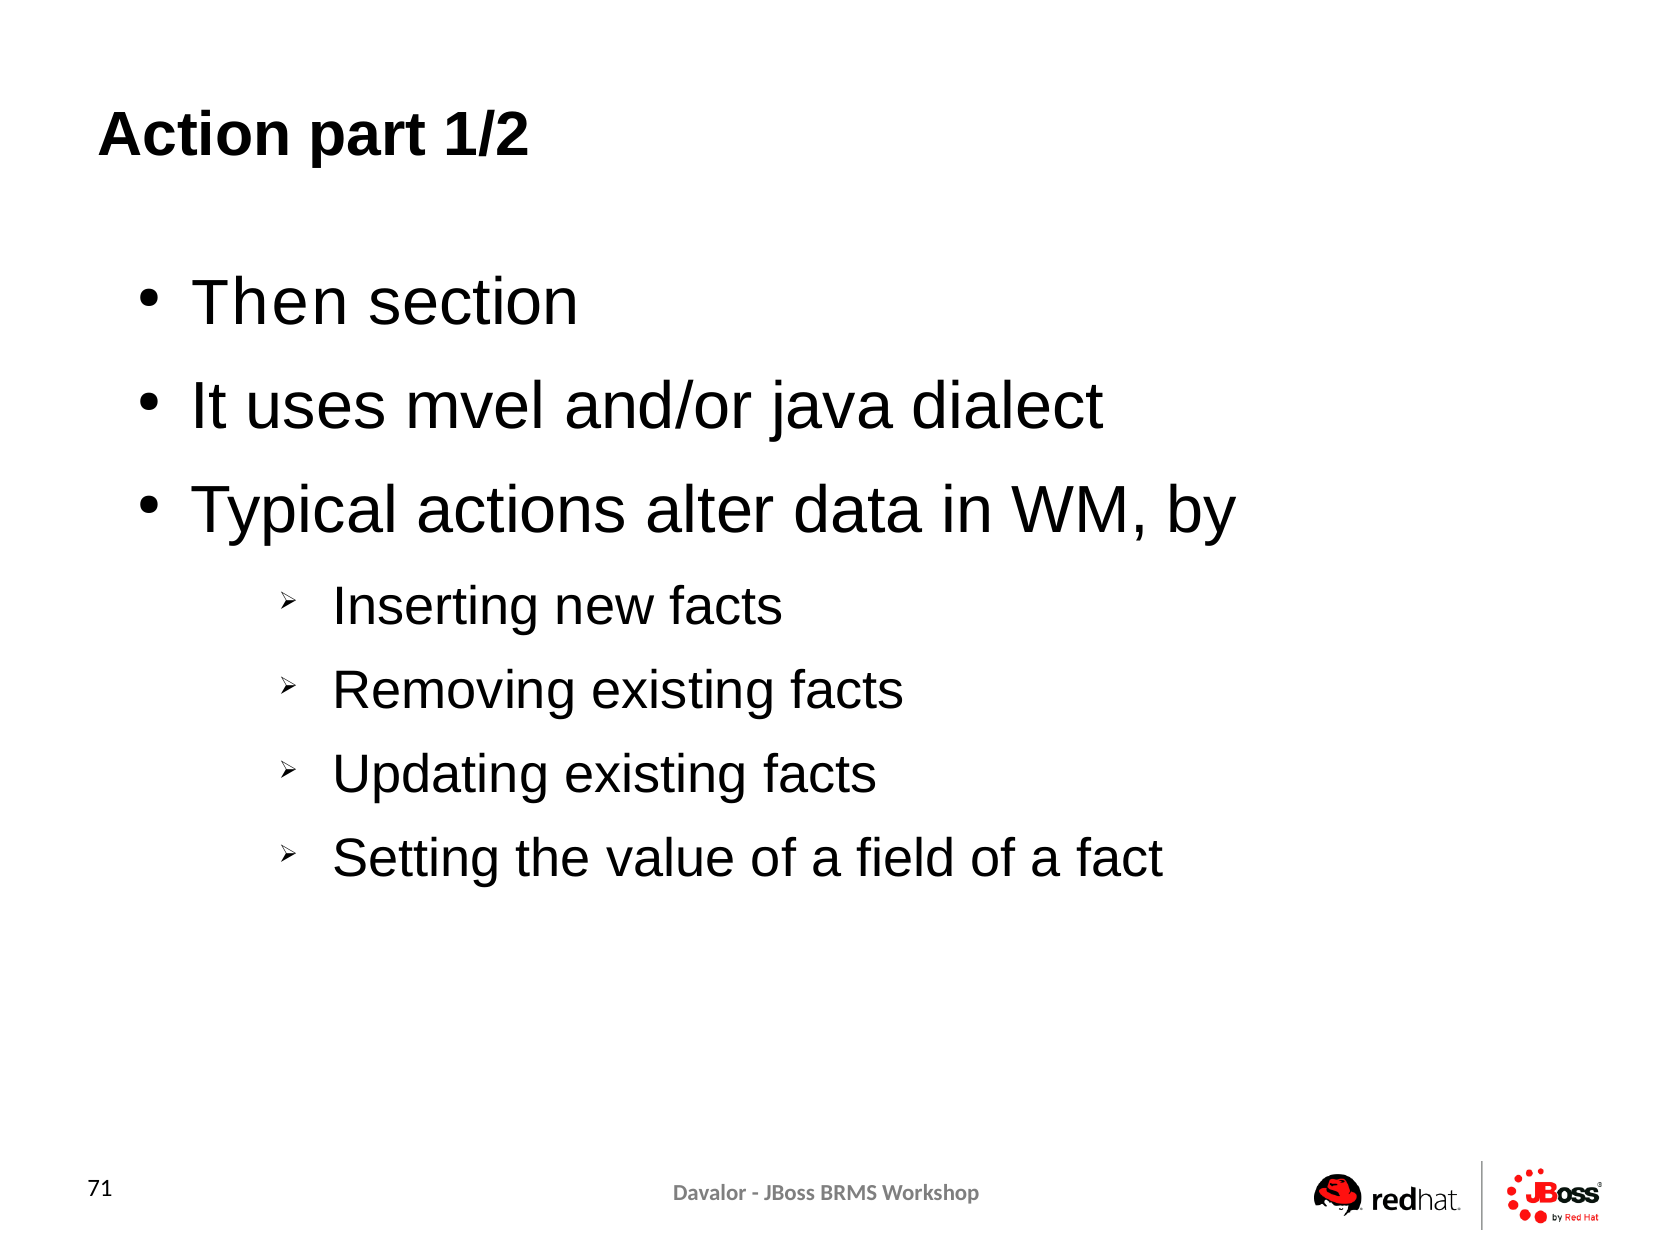

# Action part 1/2
Then section
It uses mvel and/or java dialect
Typical actions alter data in WM, by
Inserting new facts
Removing existing facts
Updating existing facts
Setting the value of a field of a fact